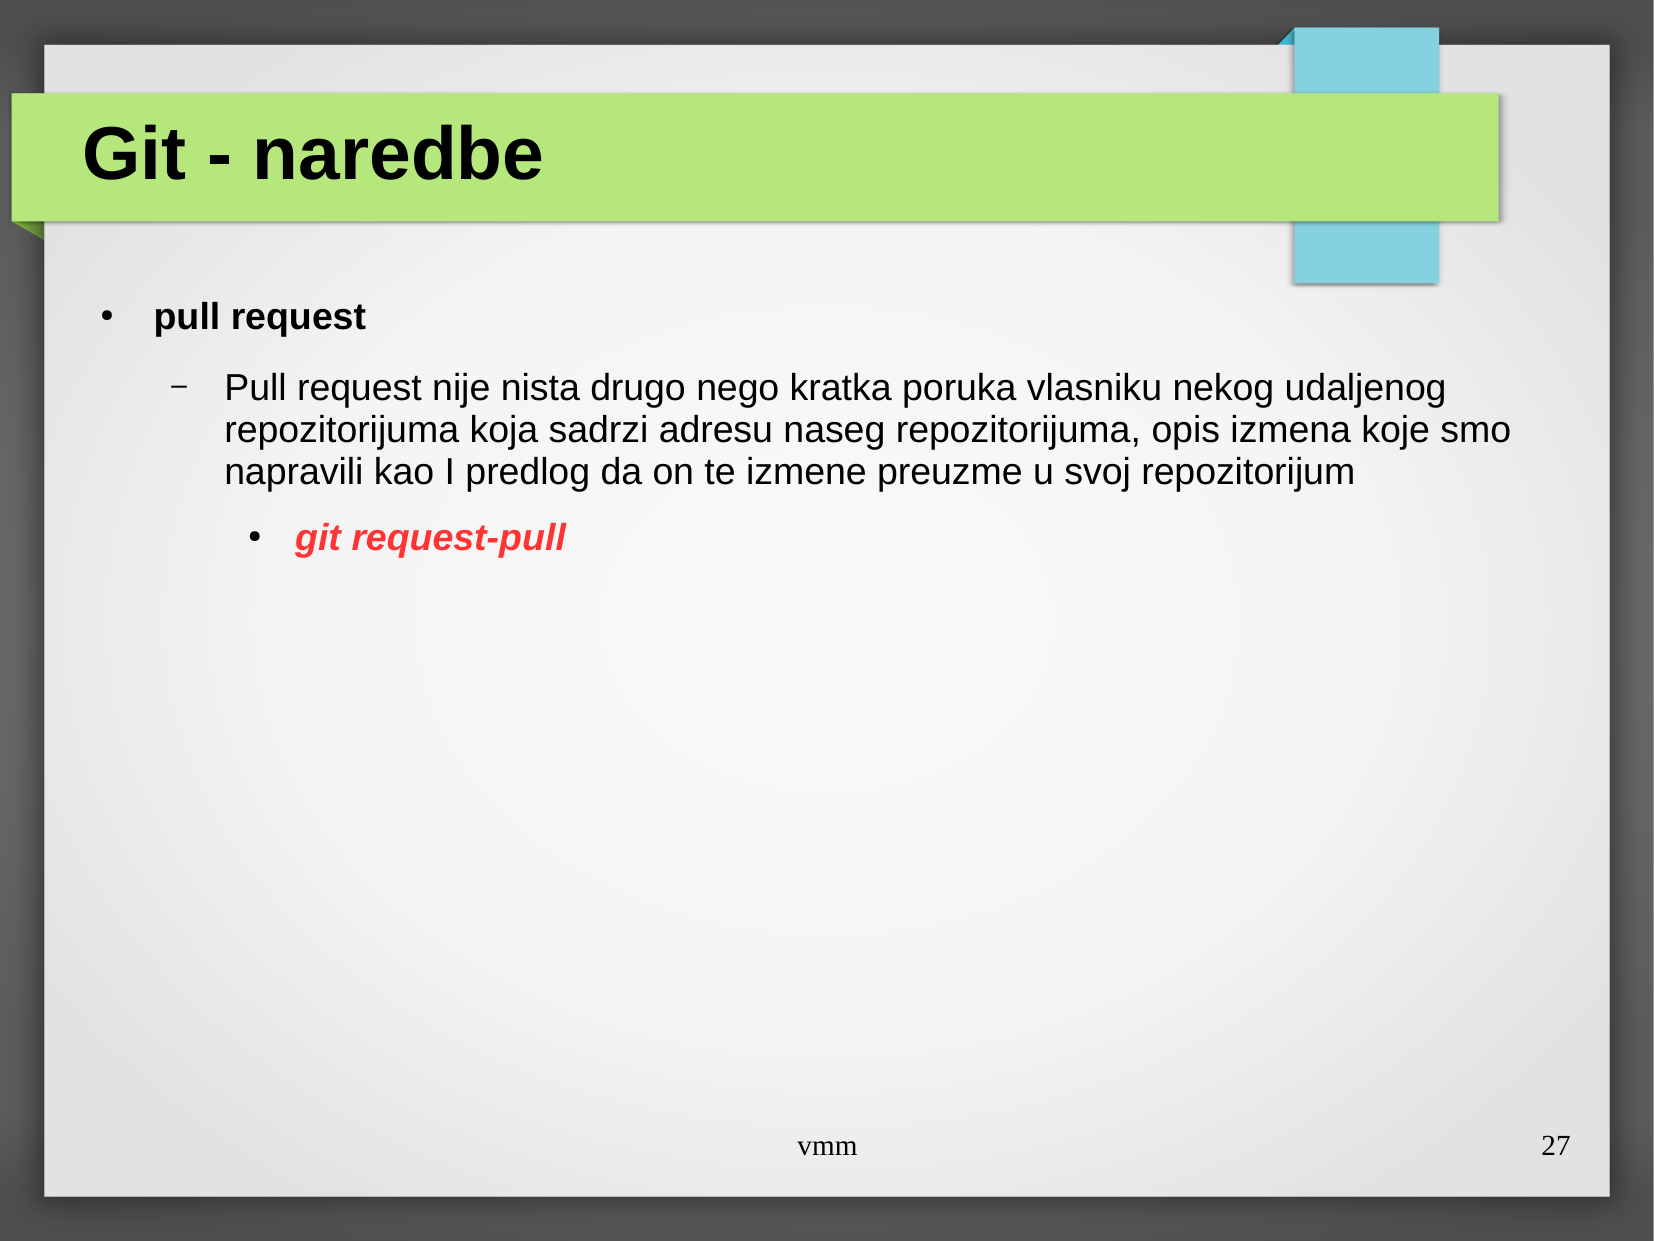

# Git - naredbe
pull request
Pull request nije nista drugo nego kratka poruka vlasniku nekog udaljenog repozitorijuma koja sadrzi adresu naseg repozitorijuma, opis izmena koje smo napravili kao I predlog da on te izmene preuzme u svoj repozitorijum
git request-pull
vmm
27